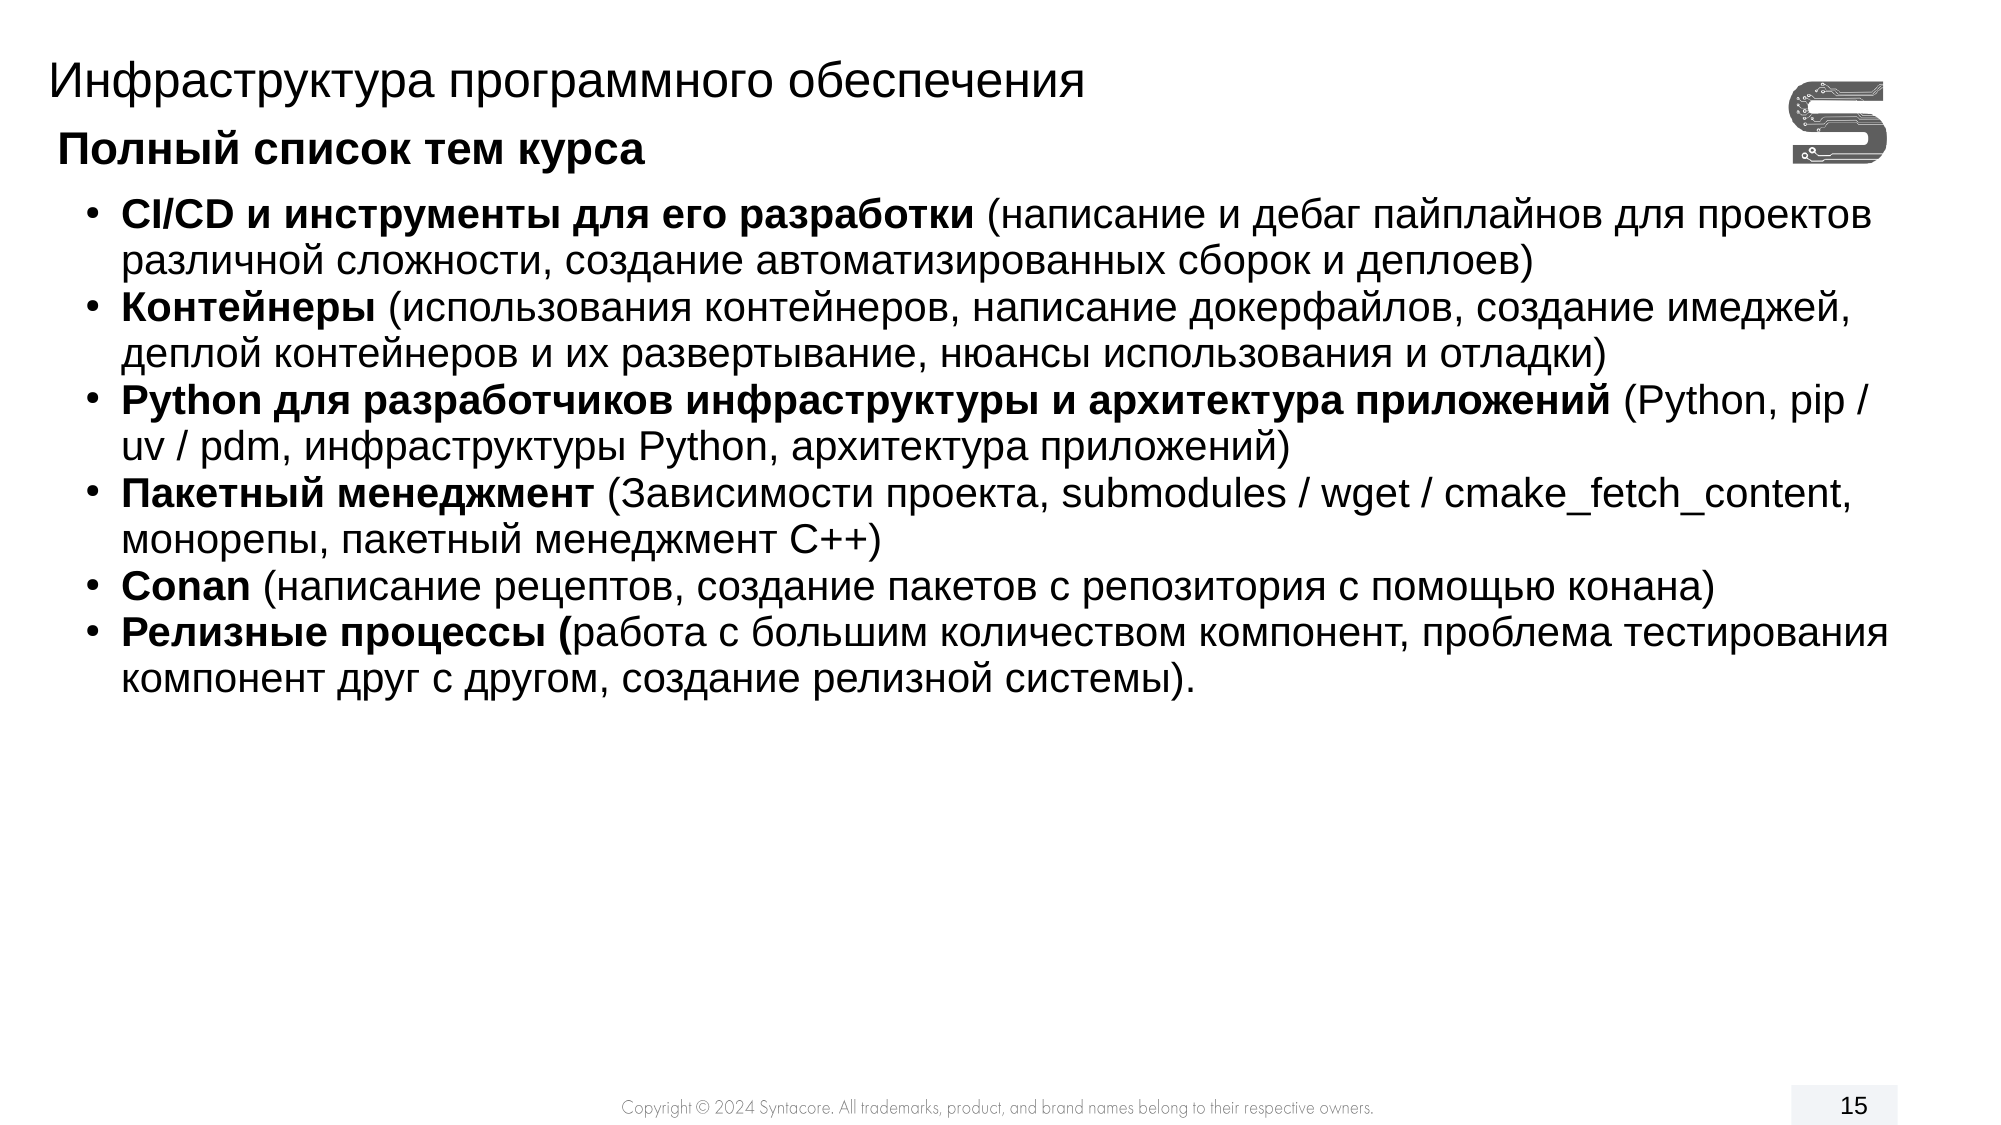

Инфраструктура программного обеспечения
Полный список тем курса
CI/CD и инструменты для его разработки (написание и дебаг пайплайнов для проектов различной сложности, создание автоматизированных сборок и деплоев)
Контейнеры (использования контейнеров, написание докерфайлов, создание имеджей, деплой контейнеров и их развертывание, нюансы использования и отладки)
Python для разработчиков инфраструктуры и архитектура приложений (Python, pip / uv / pdm, инфраструктуры Python, архитектура приложений)
Пакетный менеджмент (Зависимости проекта, submodules / wget / cmake_fetch_content, монорепы, пакетный менеджмент C++)
Conan (написание рецептов, создание пакетов с репозитория с помощью конана)
Релизные процессы (работа с большим количеством компонент, проблема тестирования компонент друг с другом, создание релизной системы).